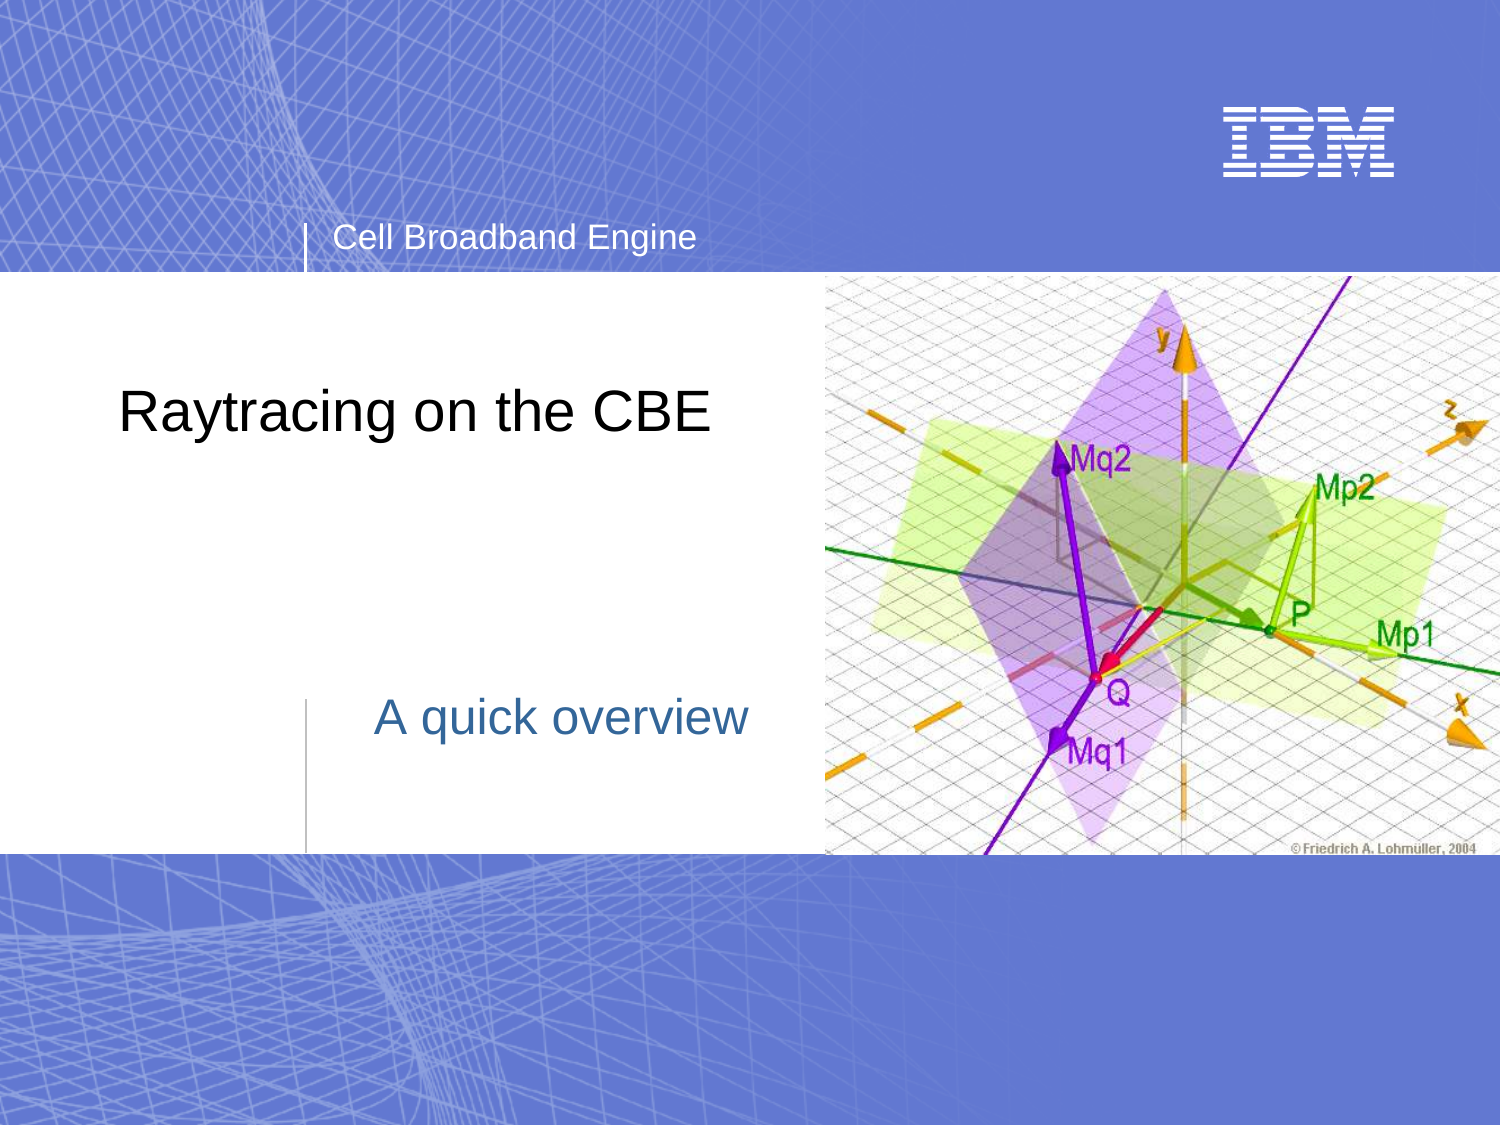

# Raytracing on the CBE
A quick overview